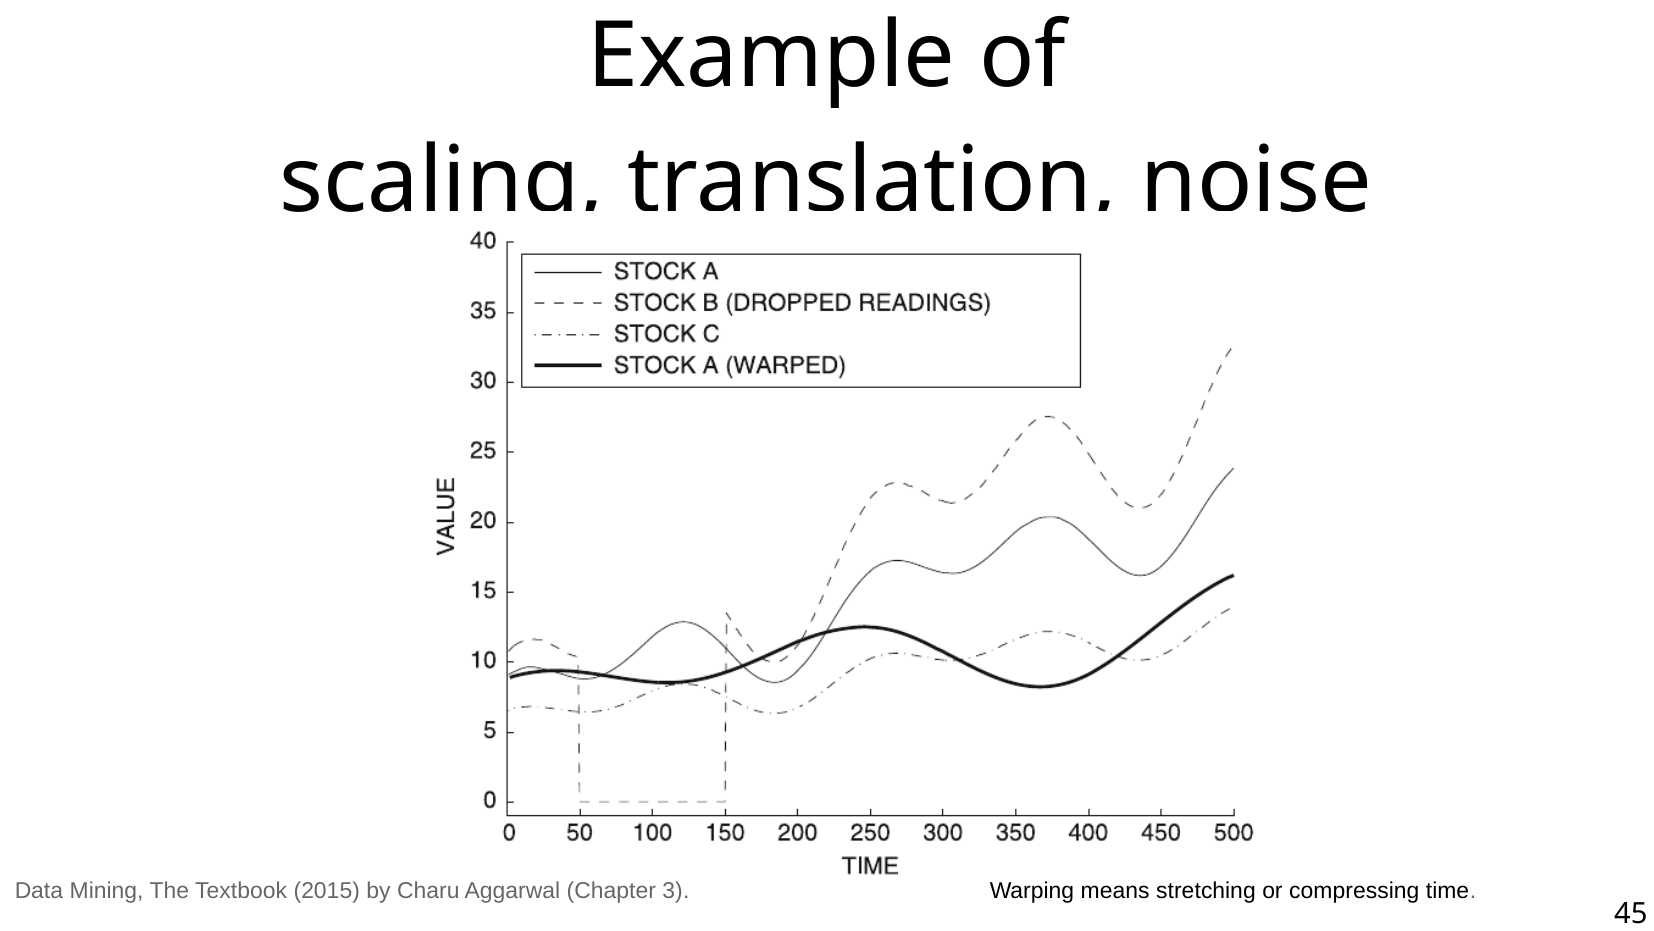

# Example of scaling, translation, noise
Data Mining, The Textbook (2015) by Charu Aggarwal (Chapter 3).			 	Warping means stretching or compressing time.
45